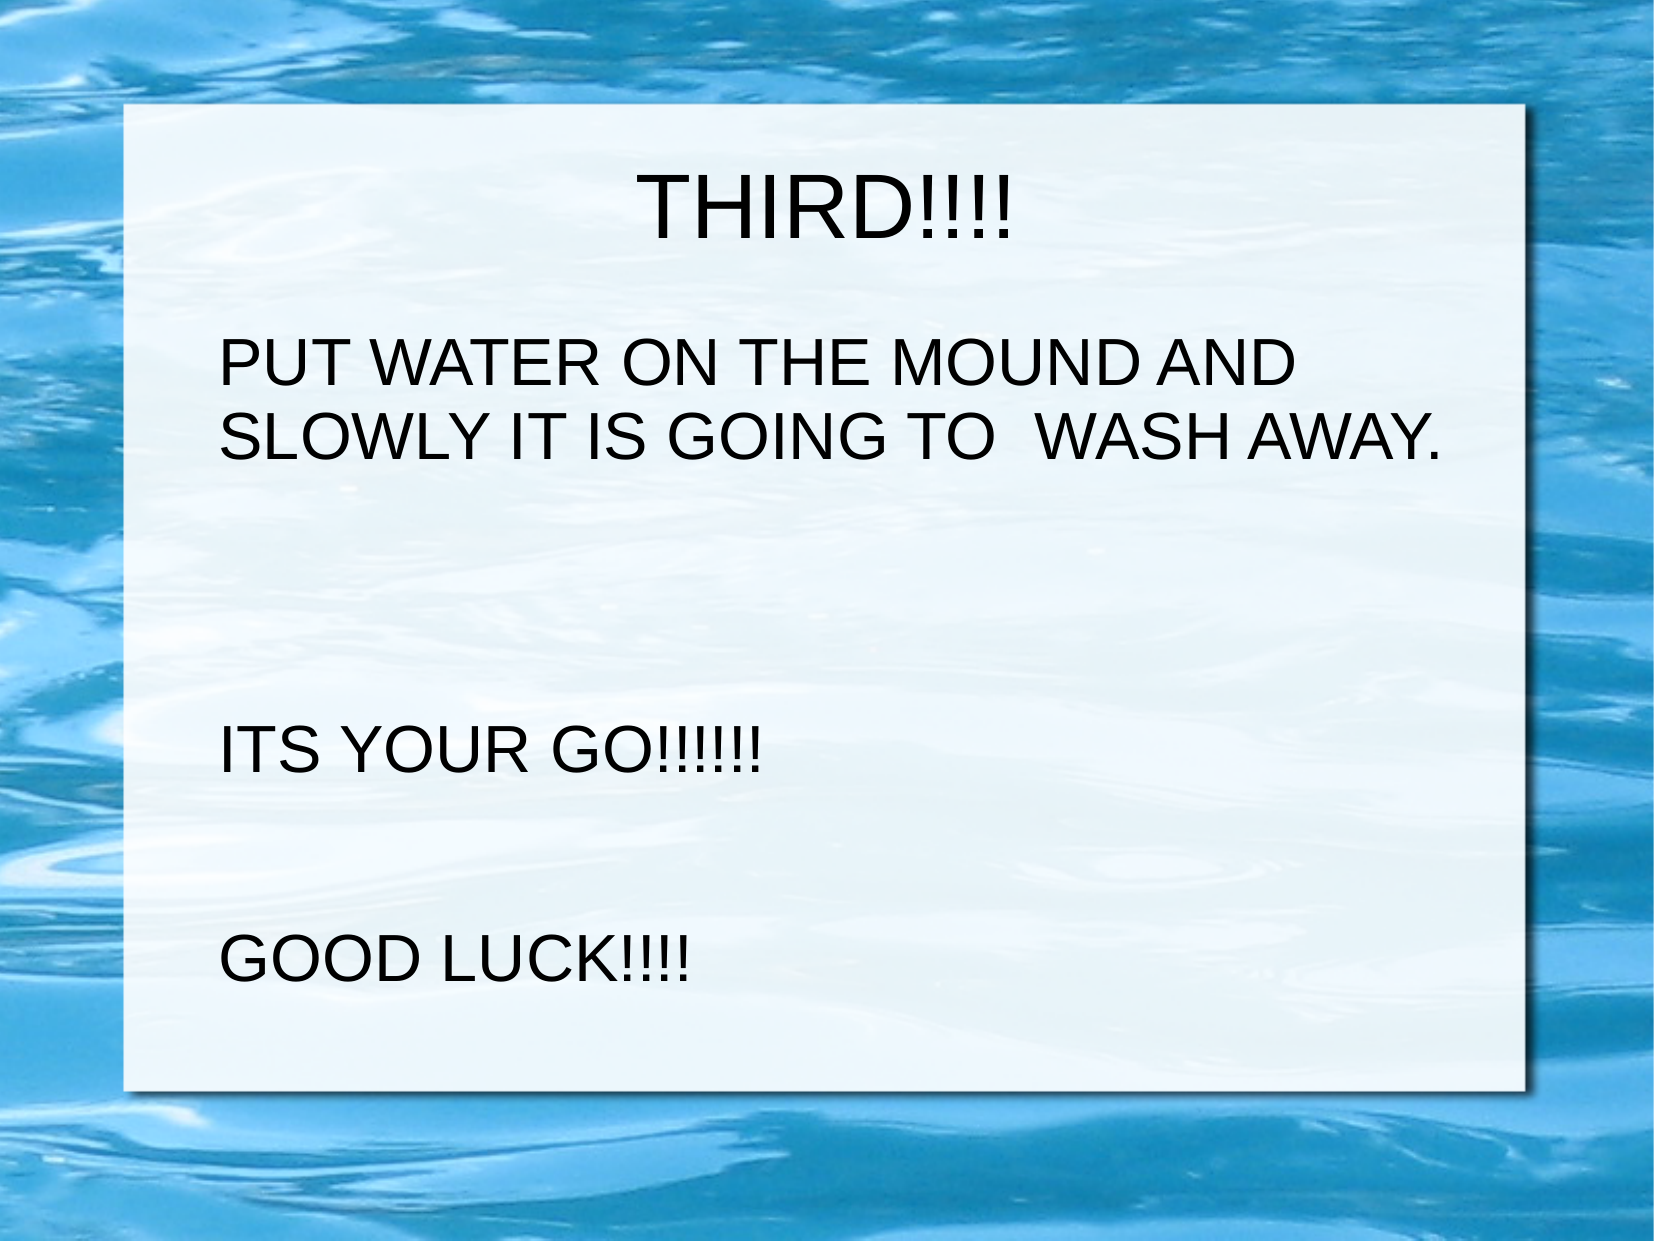

# THIRD!!!!
PUT WATER ON THE MOUND AND SLOWLY IT IS GOING TO WASH AWAY.
ITS YOUR GO!!!!!!
GOOD LUCK!!!!